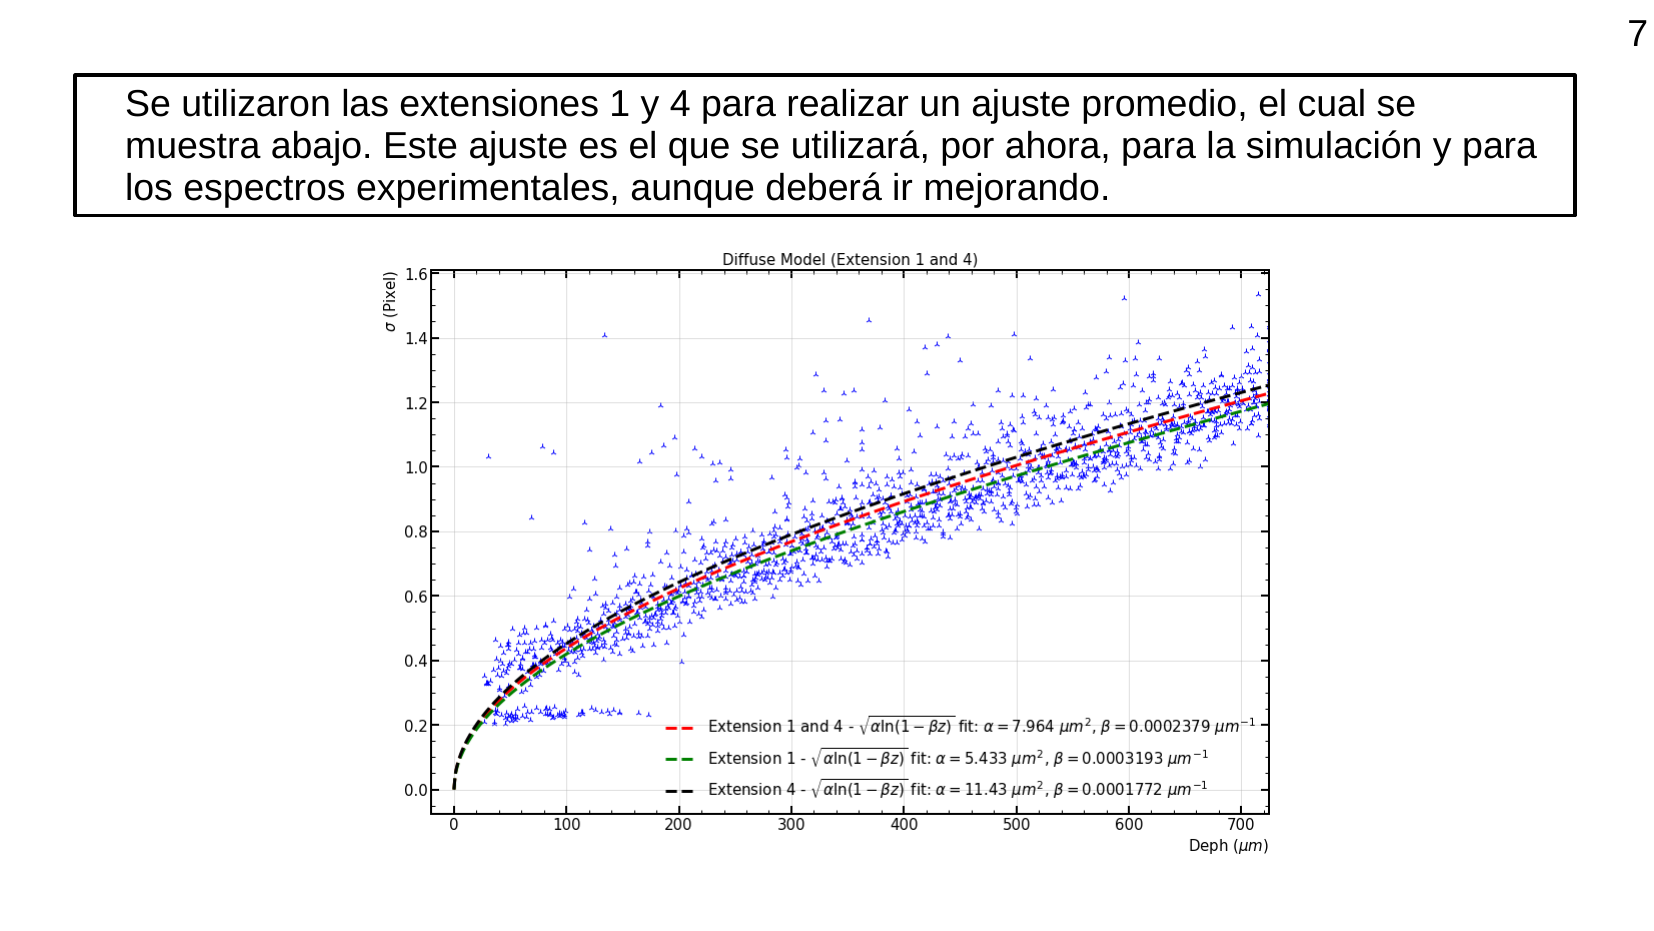

Se utilizaron las extensiones 1 y 4 para realizar un ajuste promedio, el cual se muestra abajo. Este ajuste es el que se utilizará, por ahora, para la simulación y para los espectros experimentales, aunque deberá ir mejorando.